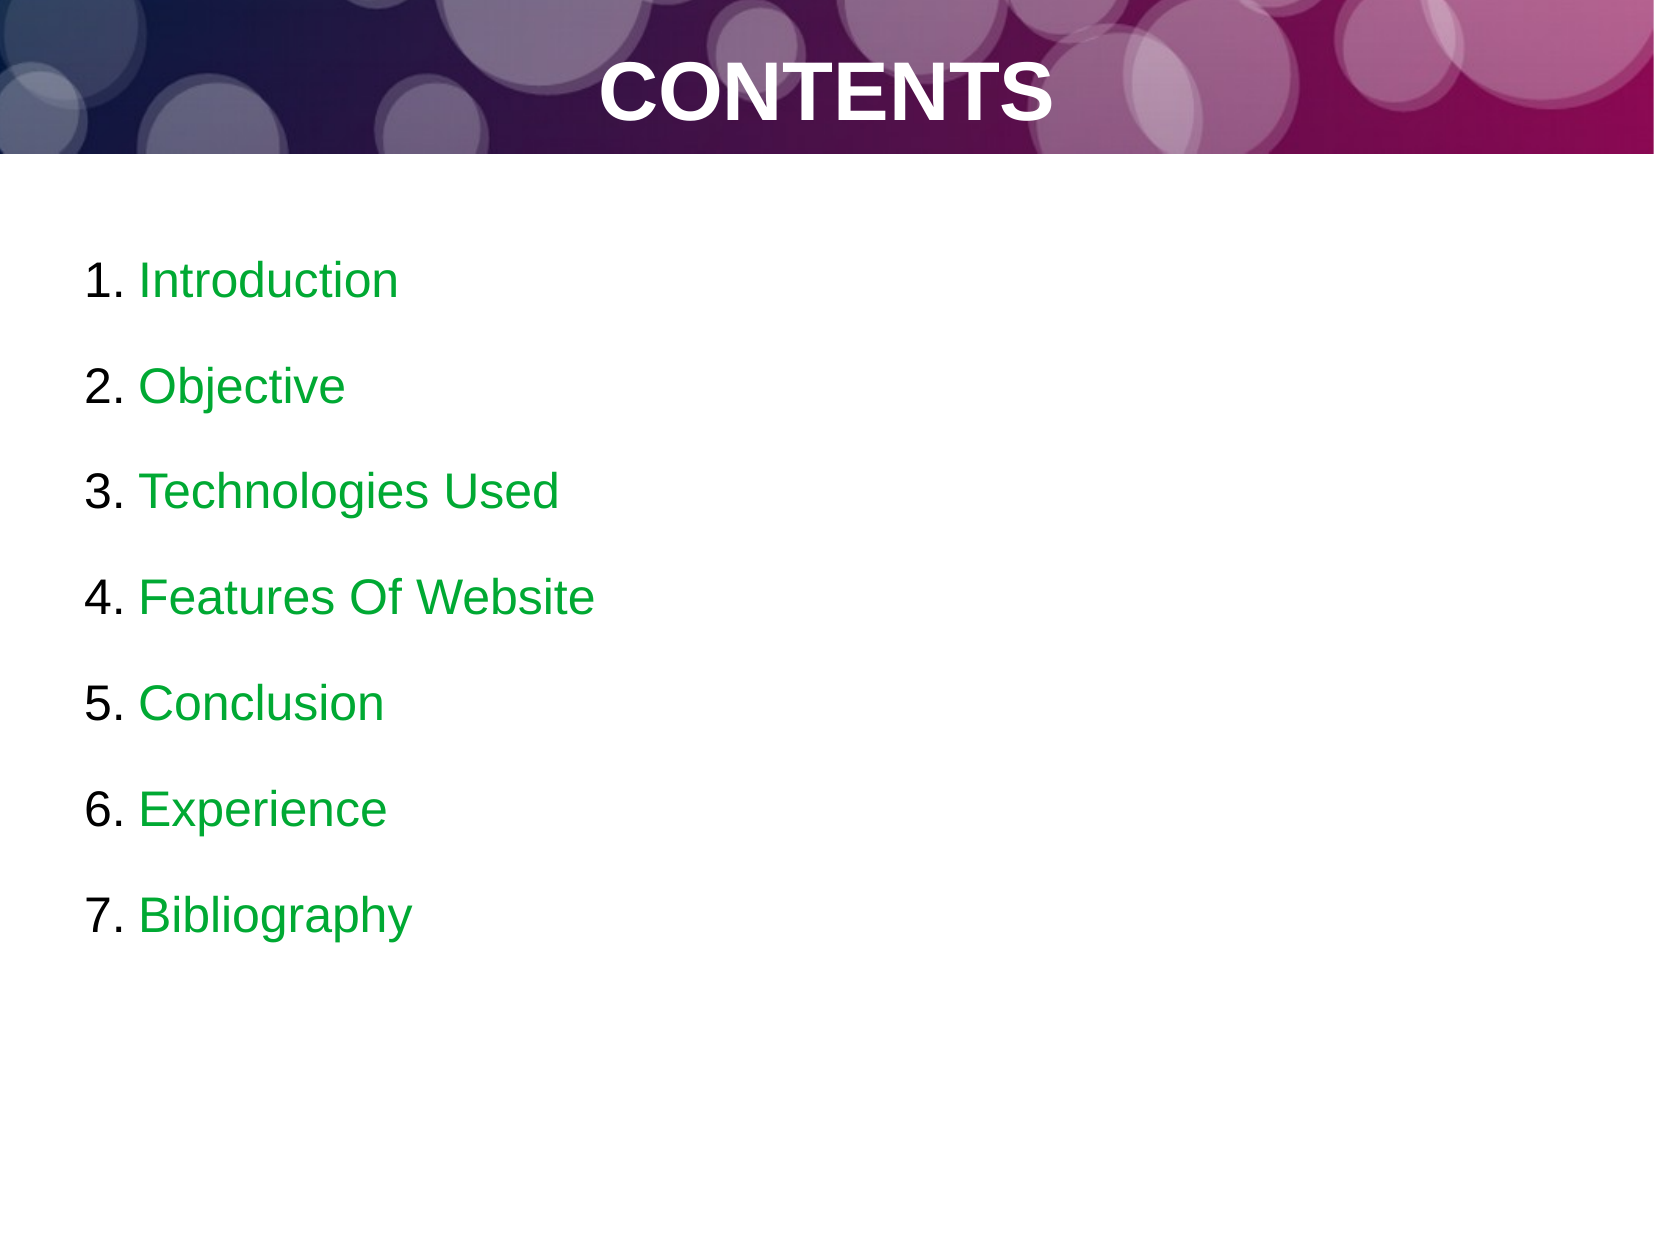

# CONTENTS
 Introduction
 Objective
 Technologies Used
 Features Of Website
 Conclusion
 Experience
 Bibliography